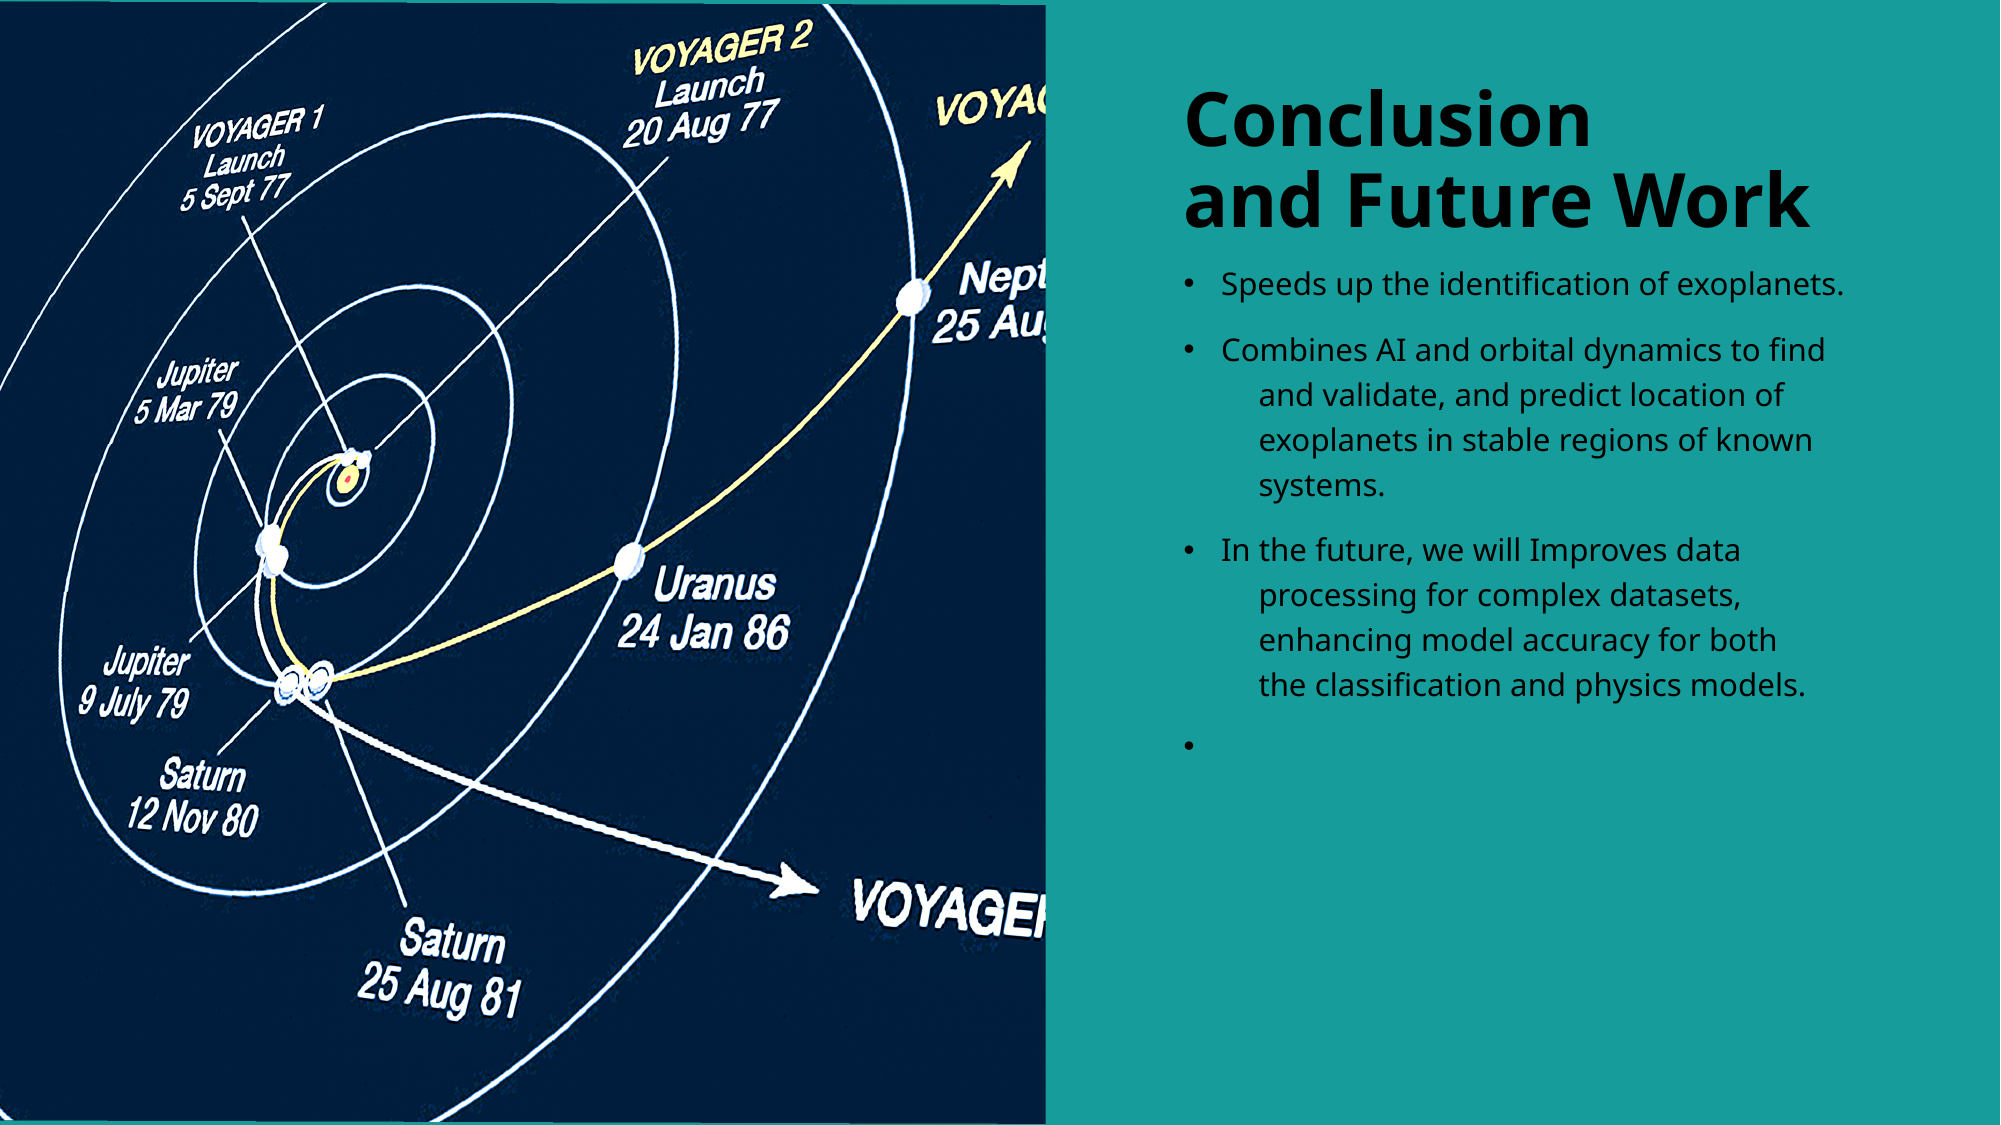

# Conclusion and Future Work
Speeds up the identification of exoplanets.
Combines AI and orbital dynamics to find and validate, and predict location of exoplanets in stable regions of known systems.
In the future, we will Improves data processing for complex datasets, enhancing model accuracy for both the classification and physics models.